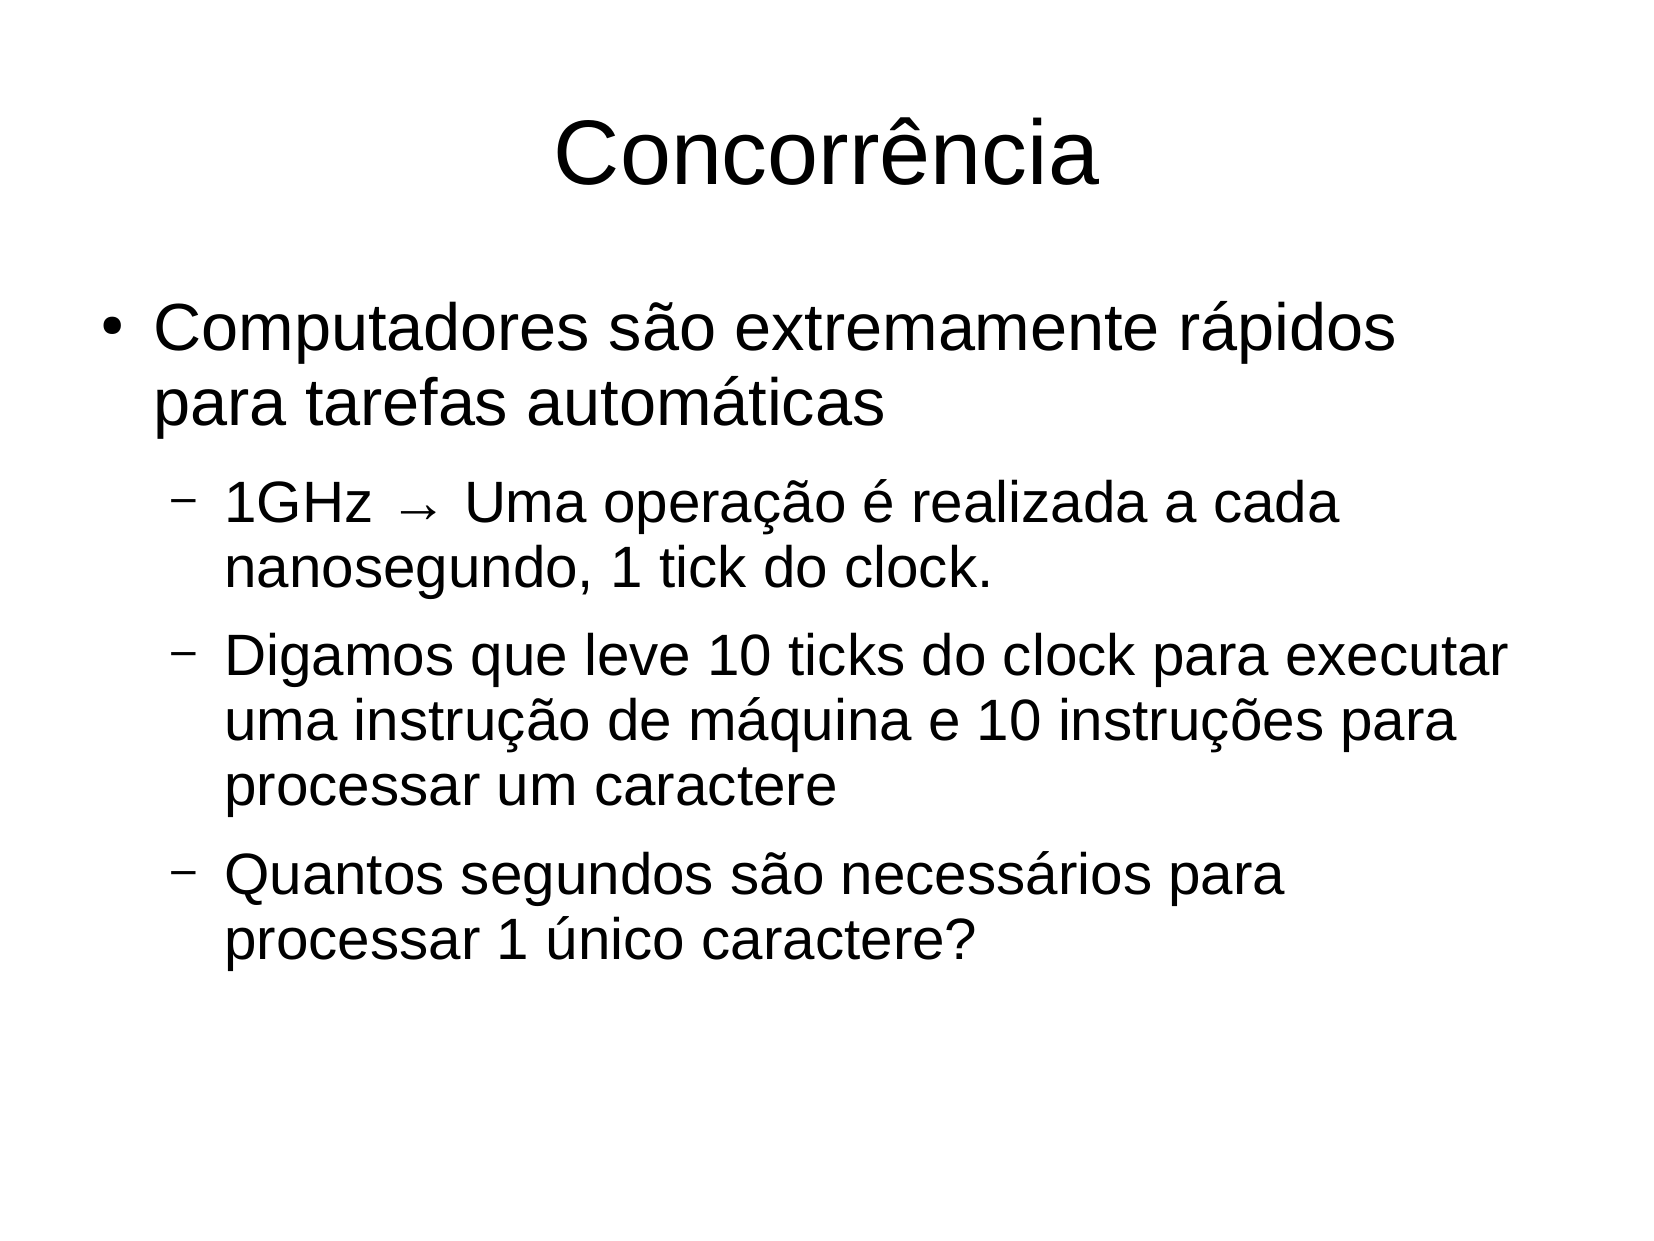

# Concorrência
Computadores são extremamente rápidos para tarefas automáticas
1GHz → Uma operação é realizada a cada nanosegundo, 1 tick do clock.
Digamos que leve 10 ticks do clock para executar uma instrução de máquina e 10 instruções para processar um caractere
Quantos segundos são necessários para processar 1 único caractere?